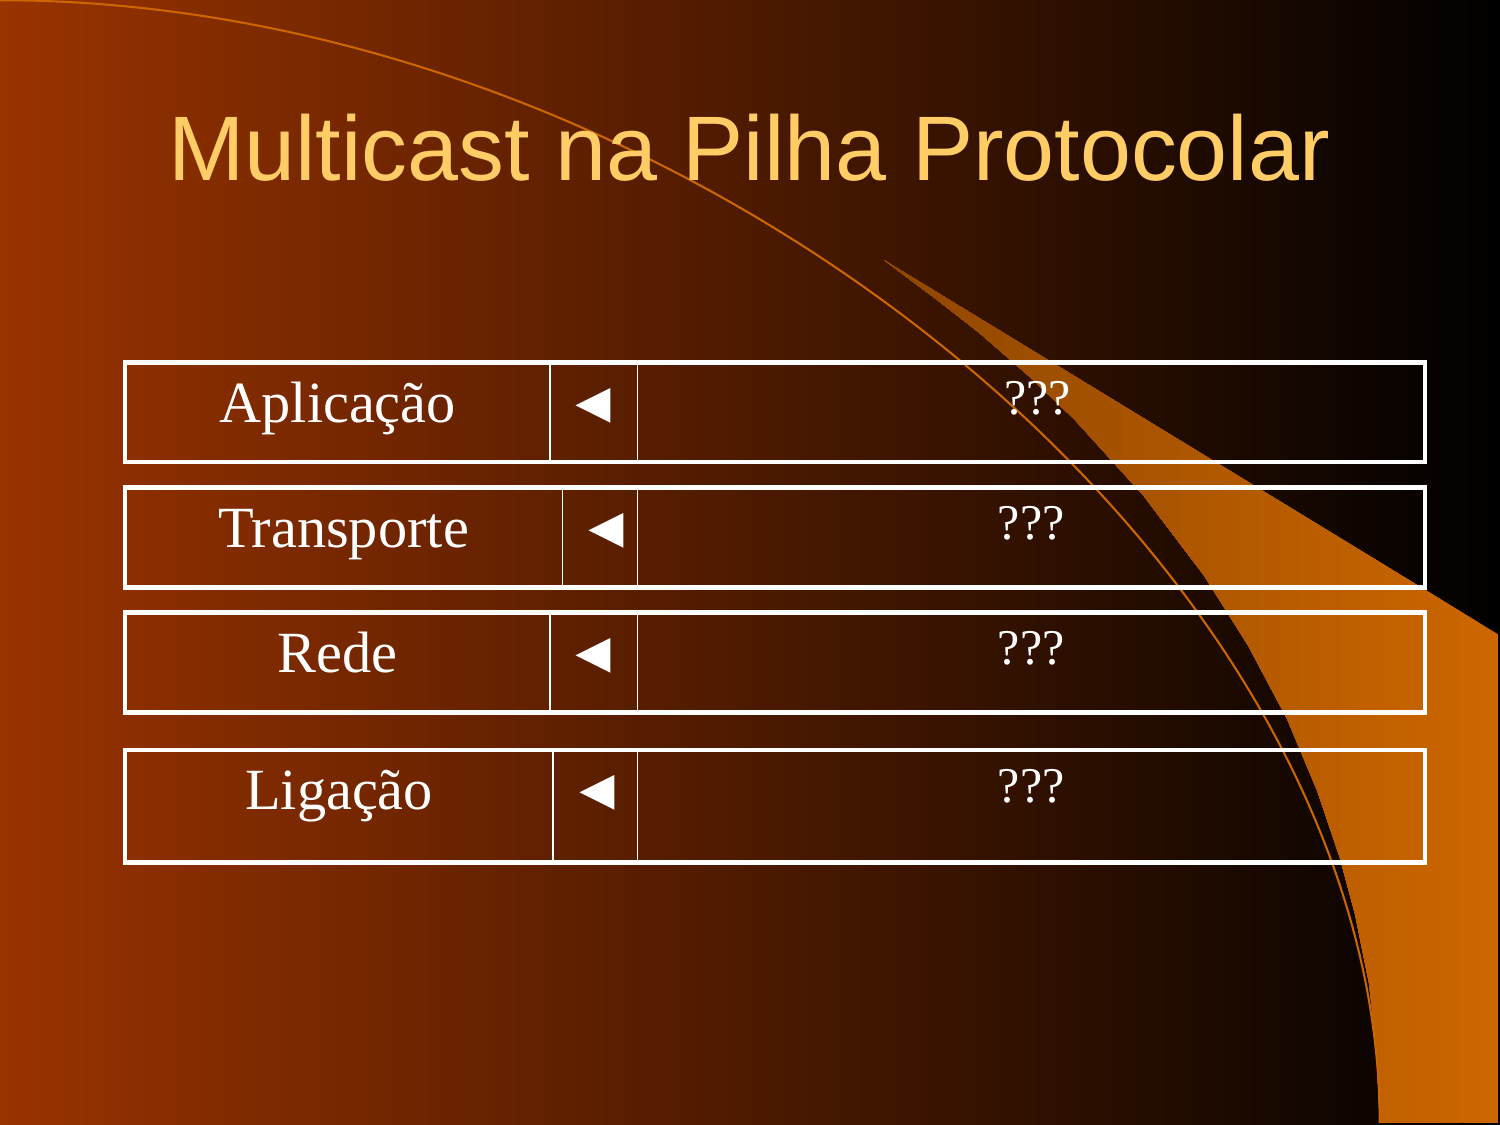

# Multicast na Pilha Protocolar
| Aplicação | ◄ | ??? |
| --- | --- | --- |
| Transporte | ◄ | ??? |
| --- | --- | --- |
| Rede | ◄ | ??? |
| --- | --- | --- |
| Ligação | ◄ | ??? |
| --- | --- | --- |